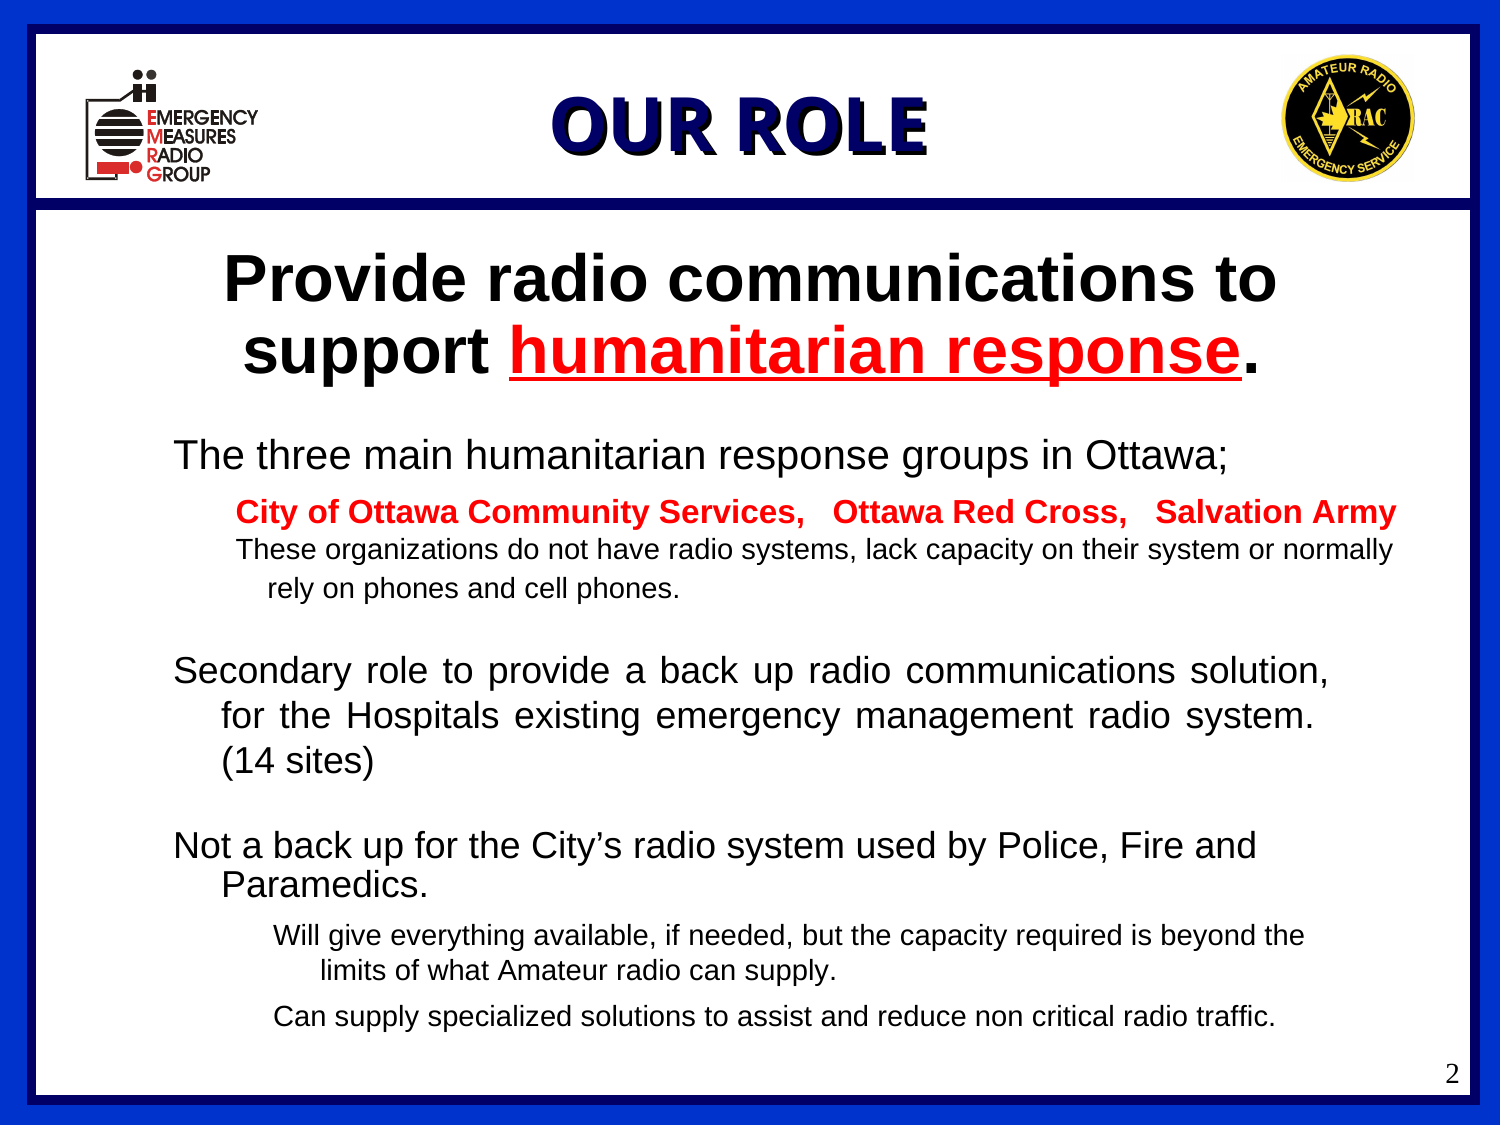

OUR ROLE
Provide radio communications to support humanitarian response.
The three main humanitarian response groups in Ottawa;
City of Ottawa Community Services, Ottawa Red Cross, Salvation Army
These organizations do not have radio systems, lack capacity on their system or normally rely on phones and cell phones.
Secondary role to provide a back up radio communications solution, for the Hospitals existing emergency management radio system. (14 sites)
Not a back up for the City’s radio system used by Police, Fire and Paramedics.
Will give everything available, if needed, but the capacity required is beyond the limits of what Amateur radio can supply.
Can supply specialized solutions to assist and reduce non critical radio traffic.
2